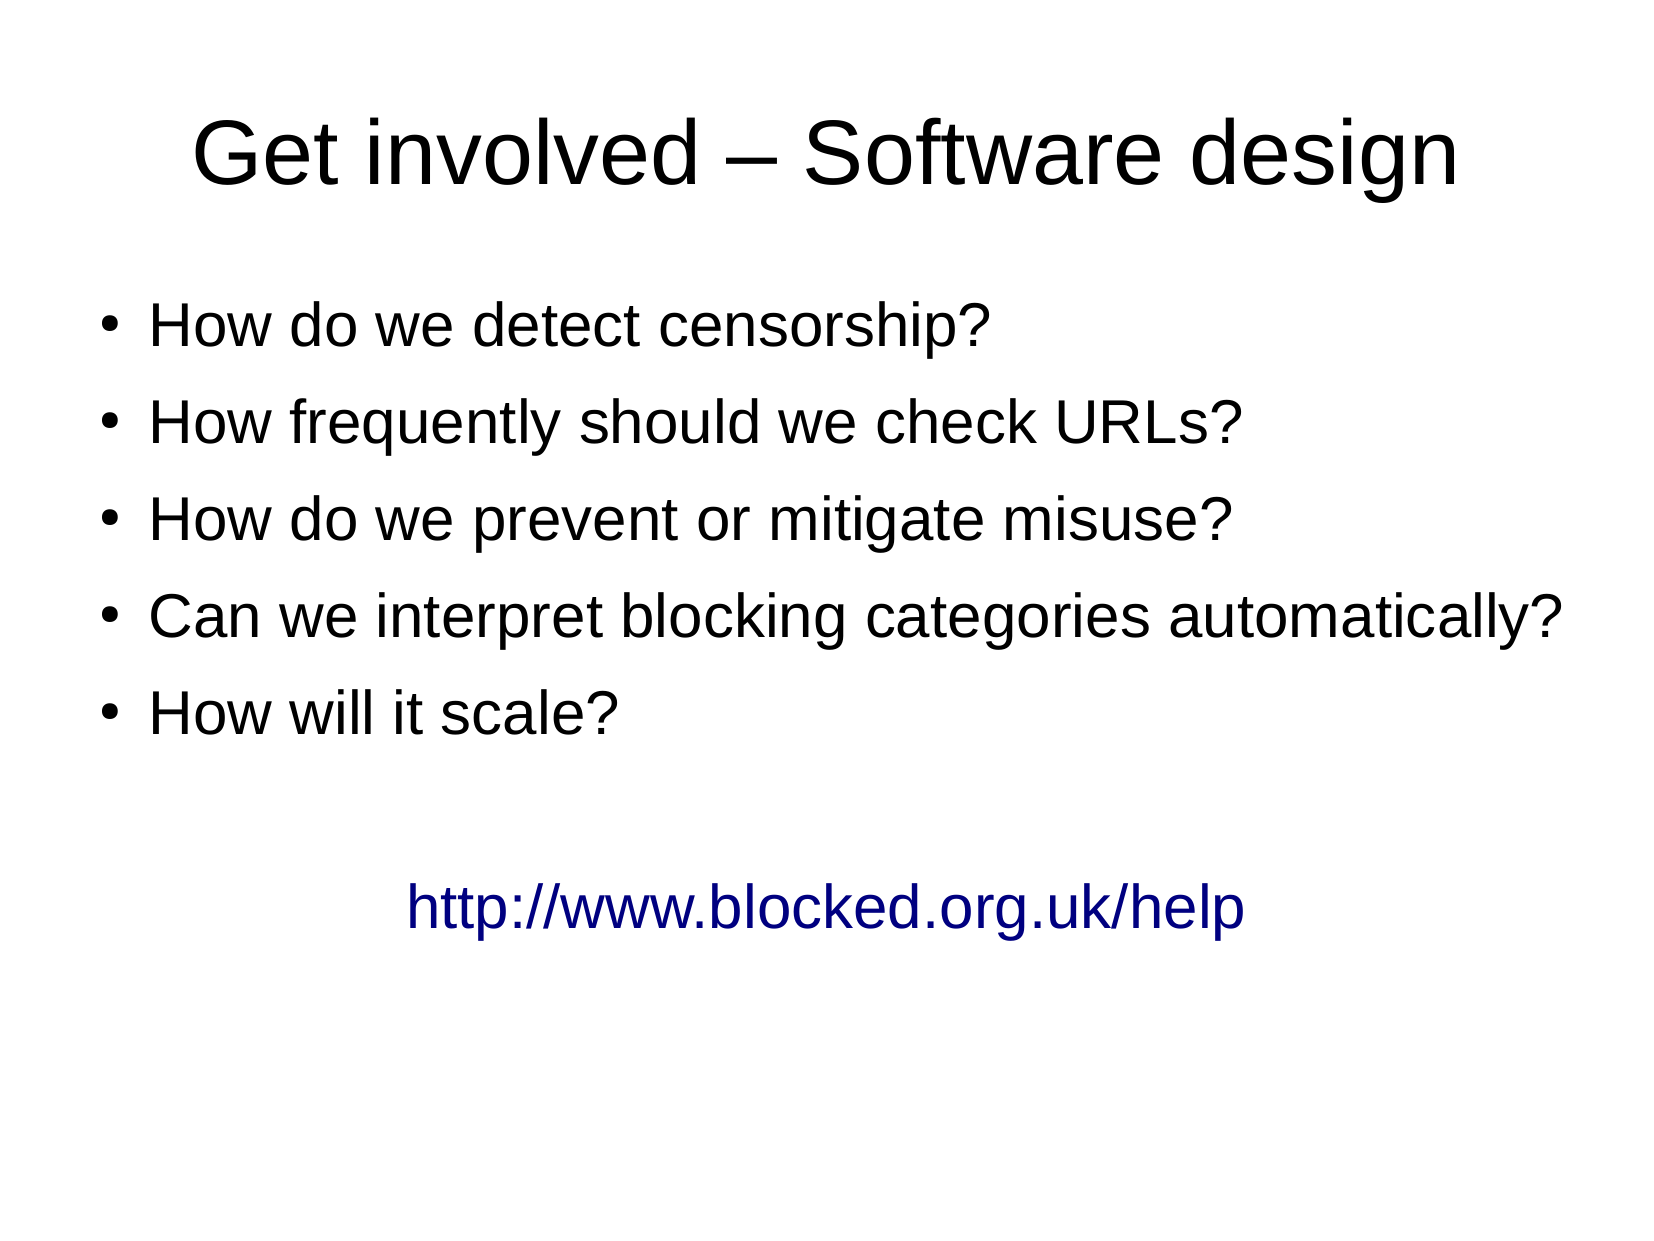

# Get involved – Software design
How do we detect censorship?
How frequently should we check URLs?
How do we prevent or mitigate misuse?
Can we interpret blocking categories automatically?
How will it scale?
http://www.blocked.org.uk/help